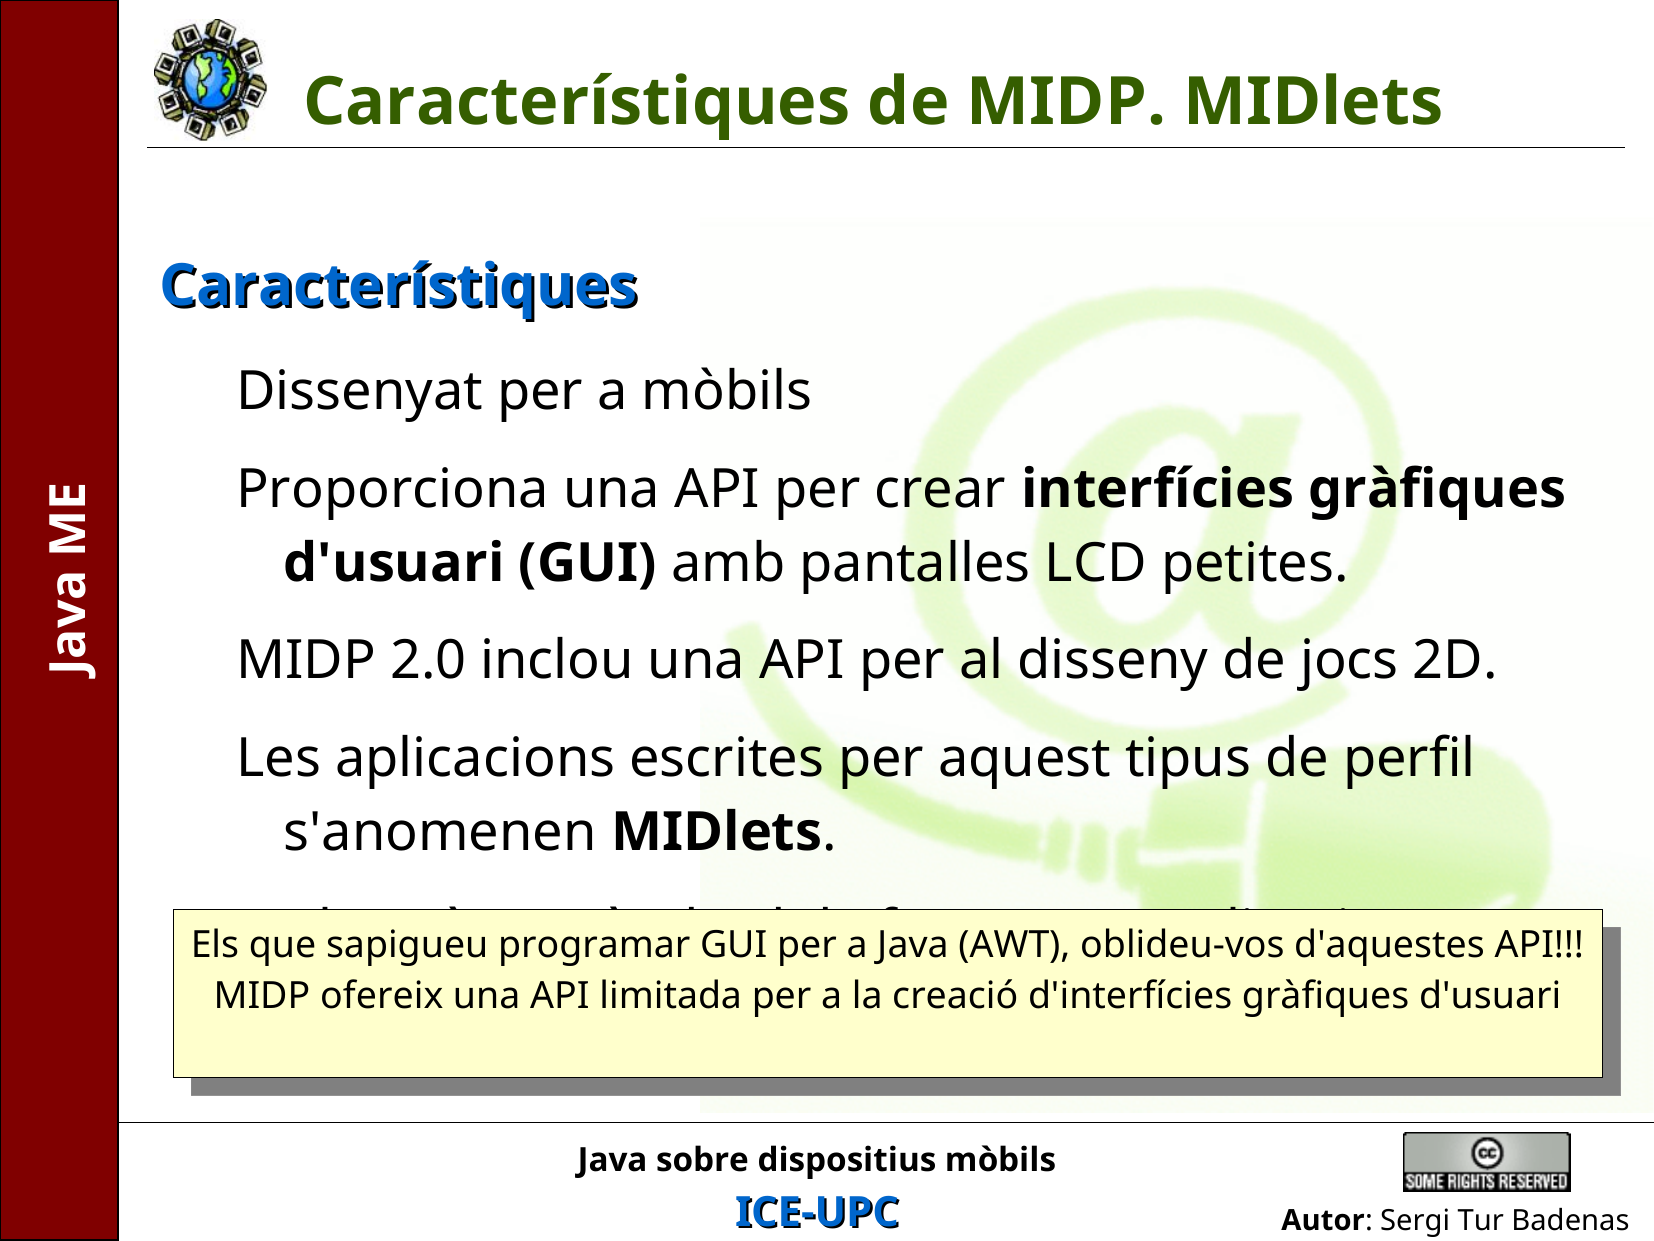

# Característiques de MIDP. MIDlets
Característiques
Dissenyat per a mòbils
Proporciona una API per crear interfícies gràfiques d'usuari (GUI) amb pantalles LCD petites.
MIDP 2.0 inclou una API per al disseny de jocs 2D.
Les aplicacions escrites per aquest tipus de perfil s'anomenen MIDlets.
Molt estès. Estàndard de facto per a aplicacions per a mòbils
Els que sapigueu programar GUI per a Java (AWT), oblideu-vos d'aquestes API!!!
MIDP ofereix una API limitada per a la creació d'interfícies gràfiques d'usuari